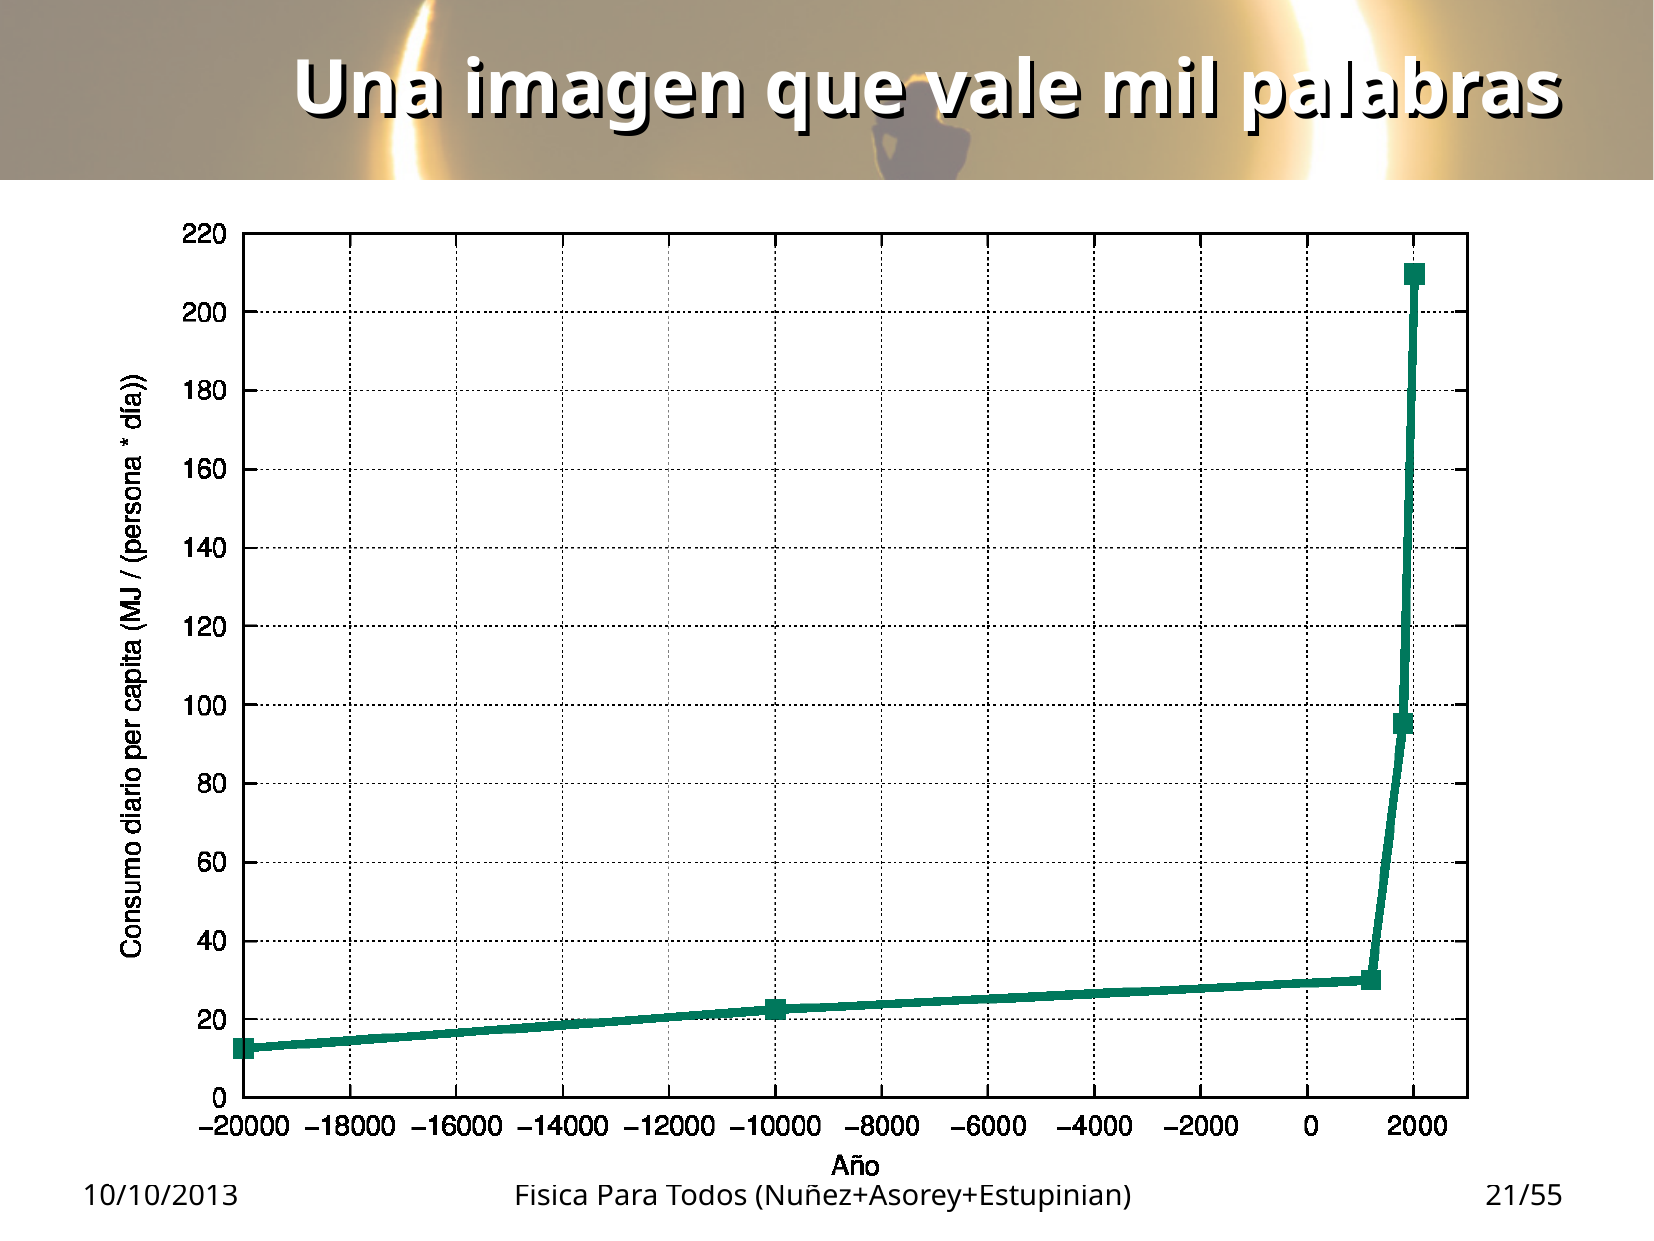

# Una imagen que vale mil palabras
10/10/2013
Fisica Para Todos (Nuñez+Asorey+Estupinian)
21